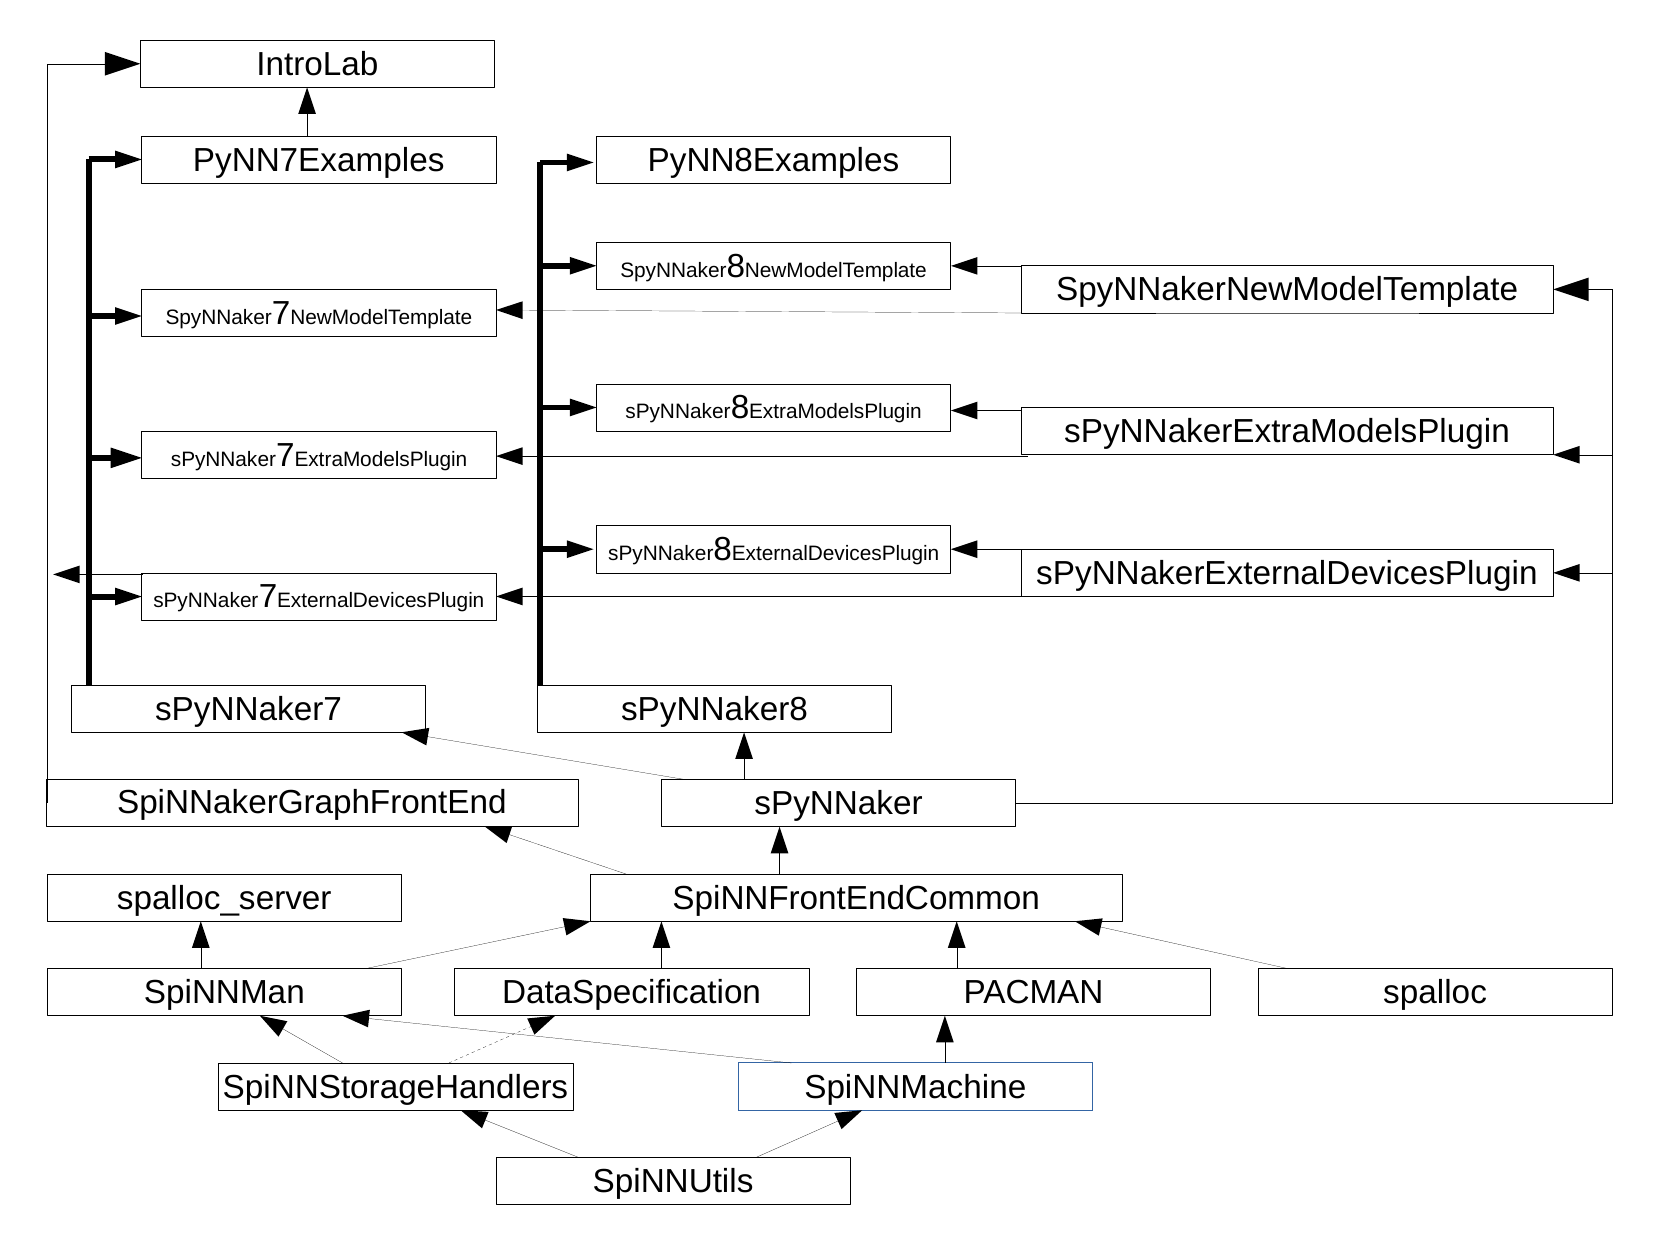

IntroLab
PyNN7Examples
PyNN8Examples
SpyNNaker8NewModelTemplate
SpyNNakerNewModelTemplate
SpyNNaker7NewModelTemplate
sPyNNaker8ExtraModelsPlugin
sPyNNakerExtraModelsPlugin
sPyNNaker7ExtraModelsPlugin
sPyNNaker8ExternalDevicesPlugin
sPyNNakerExternalDevicesPlugin
sPyNNaker7ExternalDevicesPlugin
sPyNNaker7
sPyNNaker8
SpiNNakerGraphFrontEnd
sPyNNaker
spalloc_server
SpiNNFrontEndCommon
SpiNNMan
DataSpecification
PACMAN
spalloc
SpiNNStorageHandlers
SpiNNMachine
SpiNNUtils